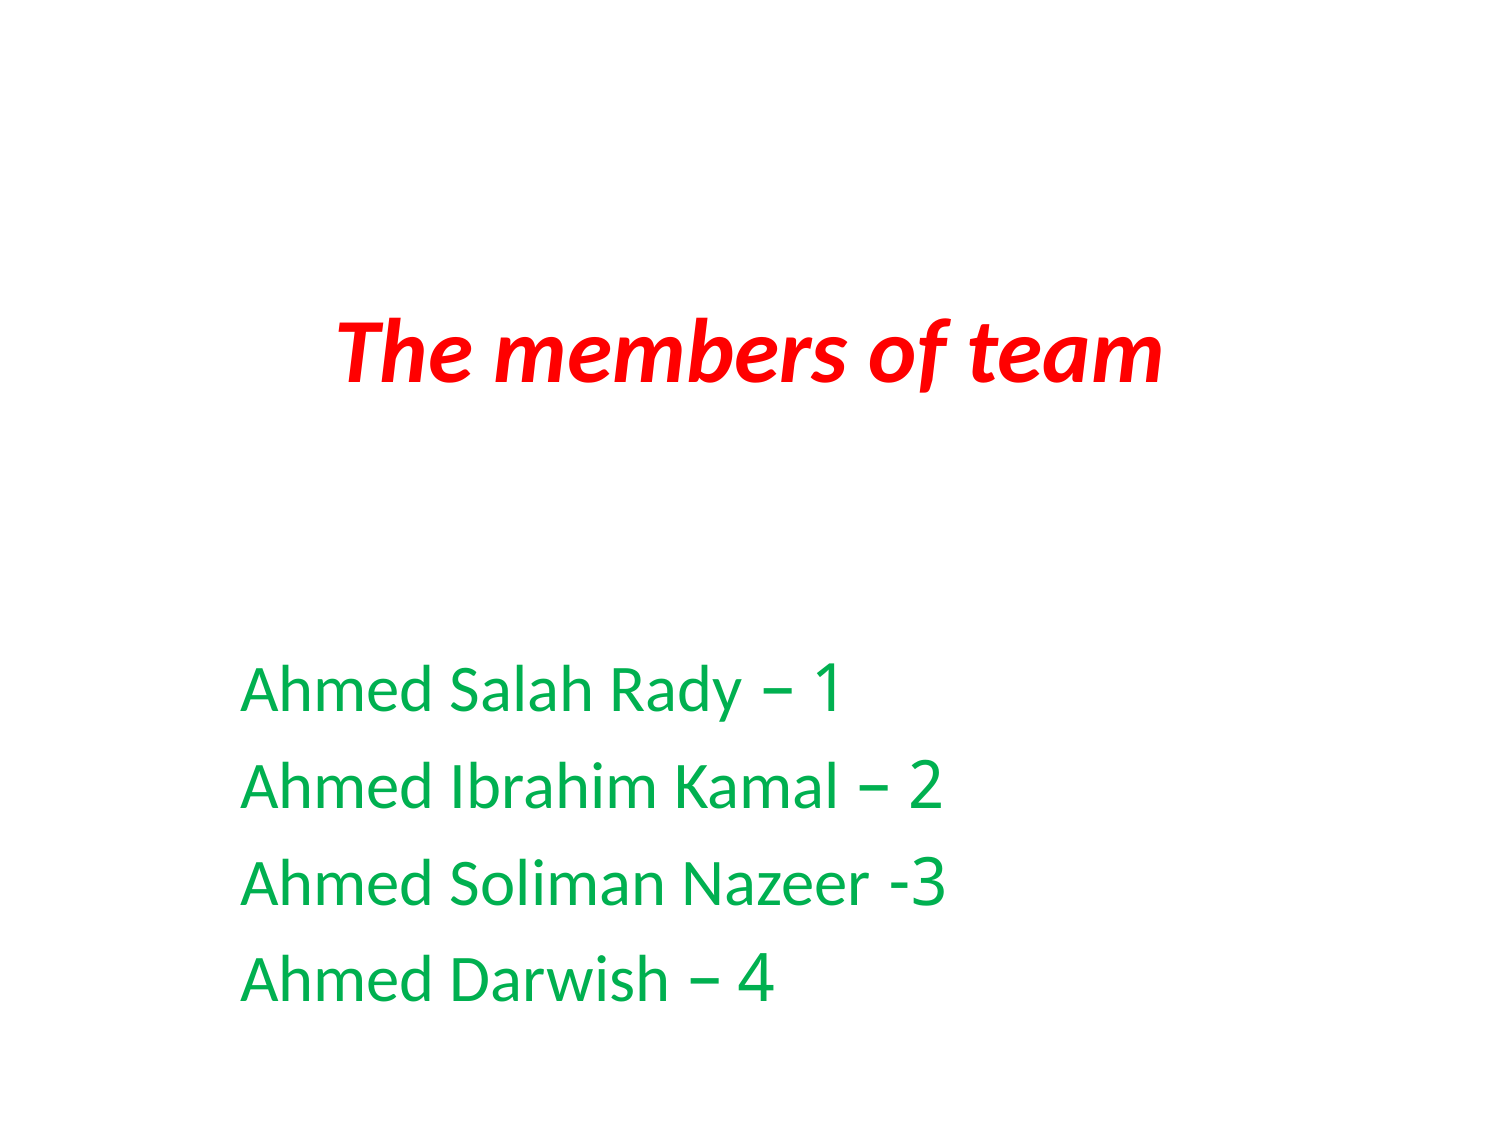

# The members of team
1 – Ahmed Salah Rady
2 – Ahmed Ibrahim Kamal
3- Ahmed Soliman Nazeer
4 – Ahmed Darwish